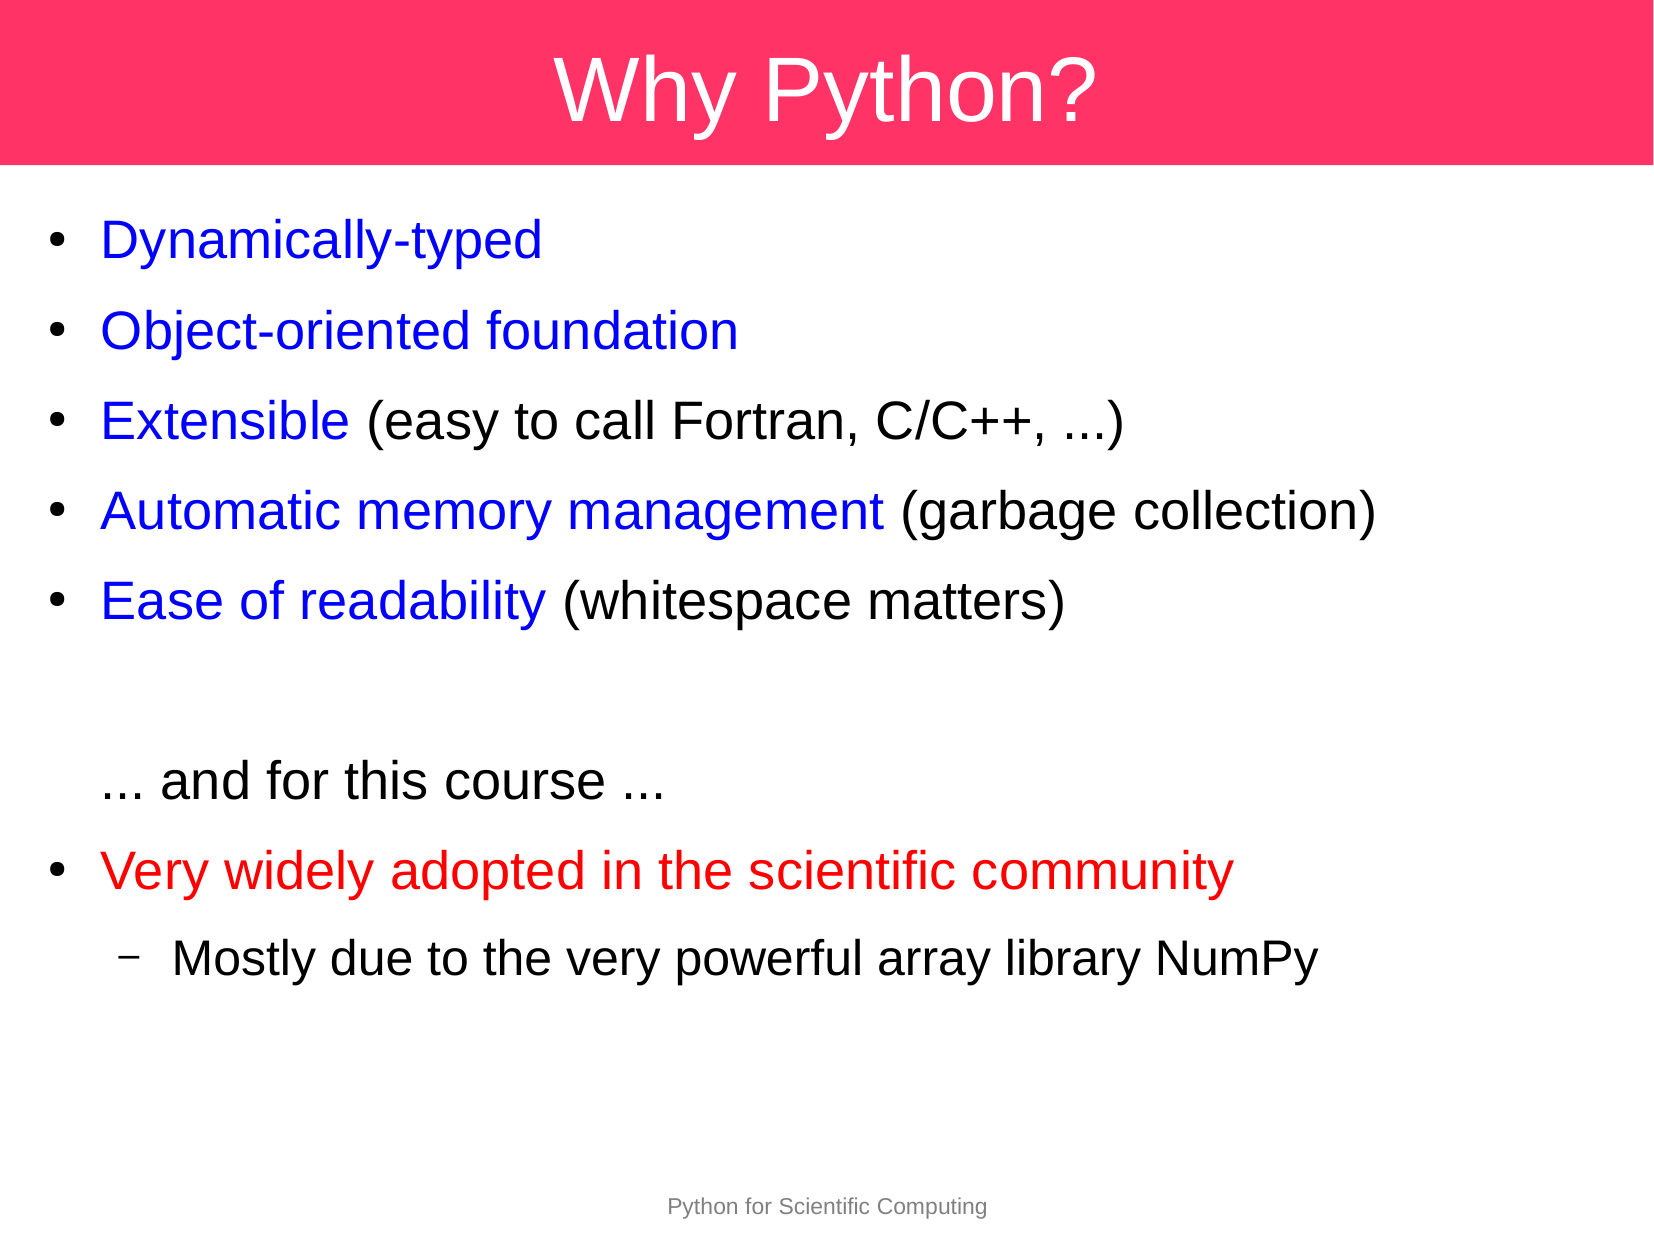

# Why Python?
Dynamically-typed
Object-oriented foundation
Extensible (easy to call Fortran, C/C++, ...)
Automatic memory management (garbage collection)
Ease of readability (whitespace matters)
... and for this course ...
Very widely adopted in the scientific community
Mostly due to the very powerful array library NumPy